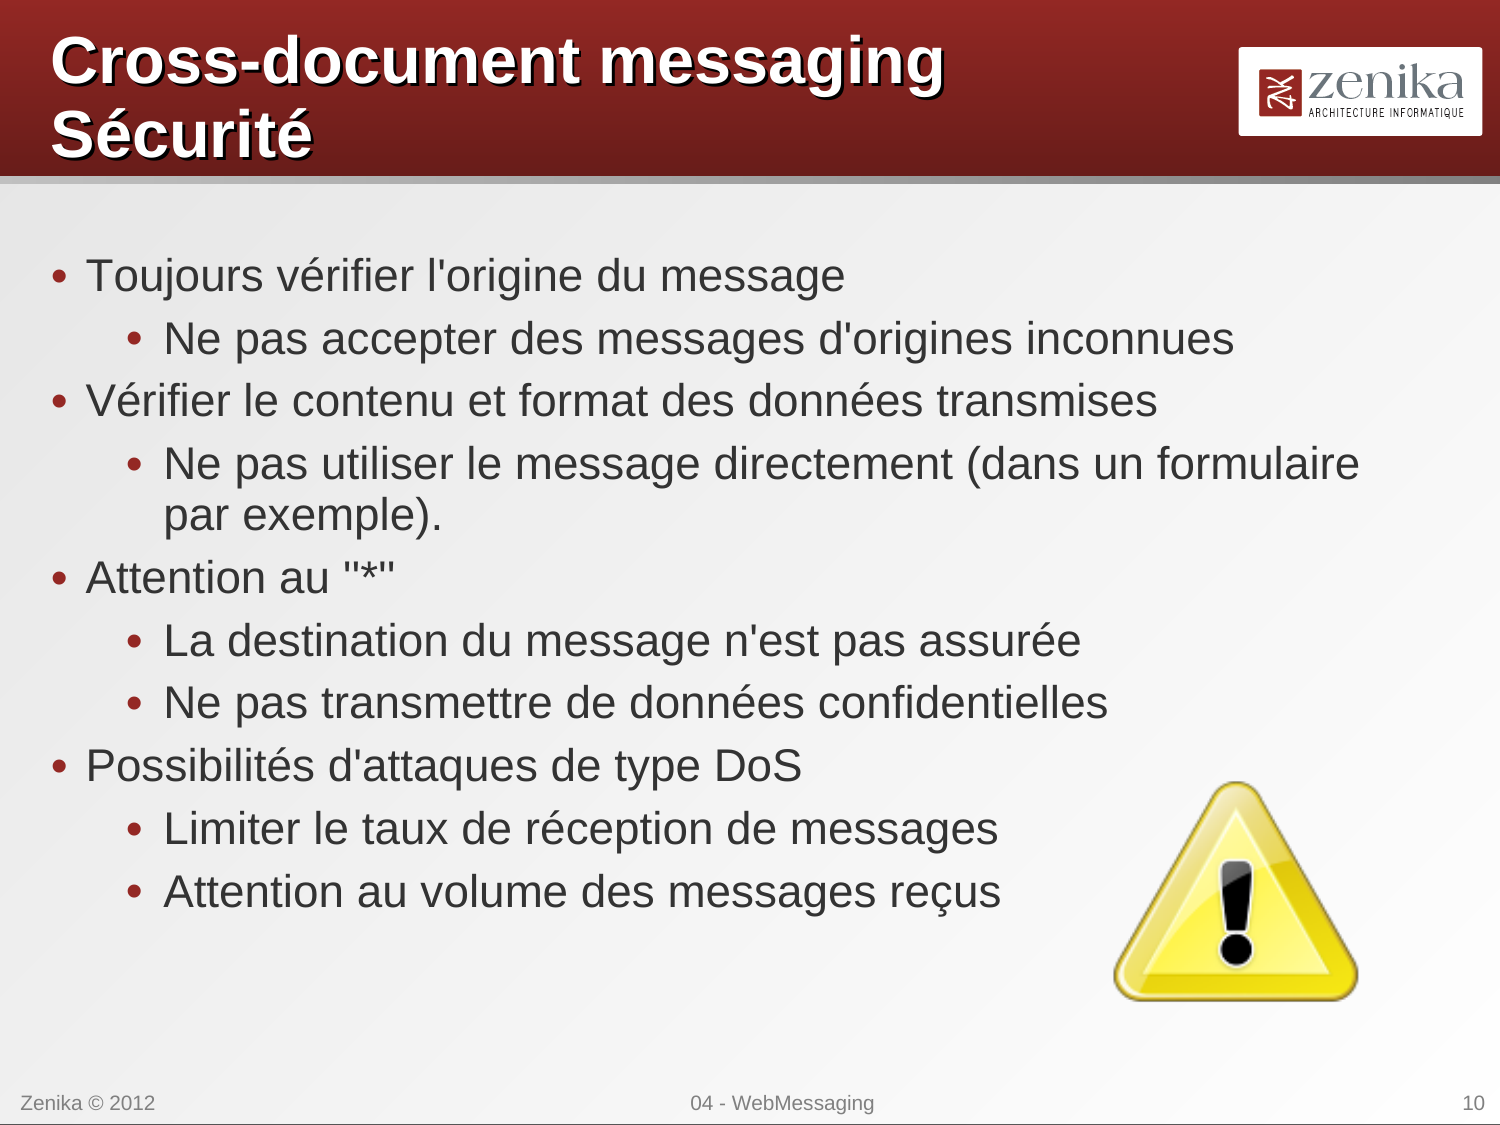

# Cross-document messaging Sécurité
Toujours vérifier l'origine du message
Ne pas accepter des messages d'origines inconnues
Vérifier le contenu et format des données transmises
Ne pas utiliser le message directement (dans un formulaire par exemple).
Attention au ''*''
La destination du message n'est pas assurée
Ne pas transmettre de données confidentielles
Possibilités d'attaques de type DoS
Limiter le taux de réception de messages
Attention au volume des messages reçus